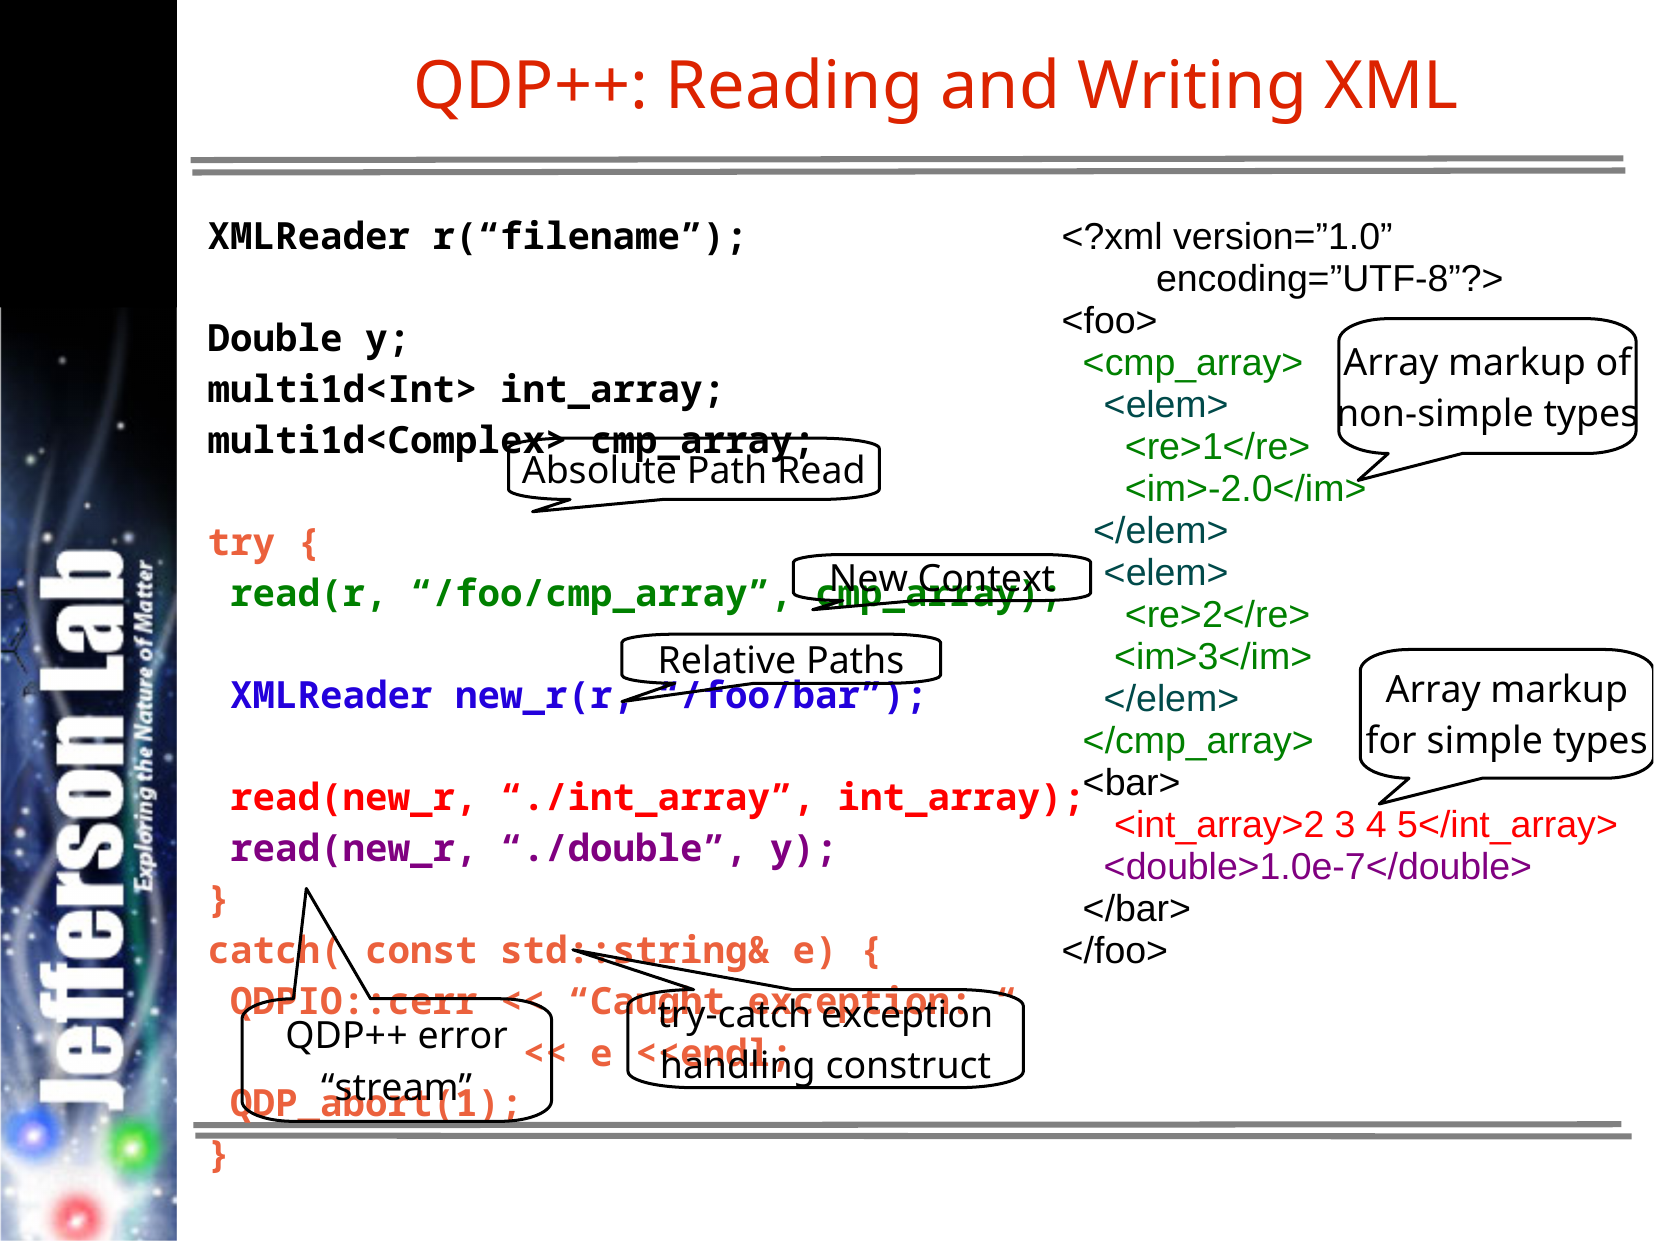

# QDP++: Reading and Writing XML
XMLReader r(“filename”);
Double y;
multi1d<Int> int_array;
multi1d<Complex> cmp_array;
try {
 read(r, “/foo/cmp_array”, cmp_array);
 XMLReader new_r(r, “/foo/bar”);
 read(new_r, “./int_array”, int_array);
 read(new_r, “./double”, y);
}
catch( const std::string& e) {
 QDPIO::cerr << “Caught exception: “
 << e <<endl;
 QDP_abort(1);
}
<?xml version=”1.0”
 encoding=”UTF-8”?>
<foo>
 <cmp_array>
 <elem>
 <re>1</re>
 <im>-2.0</im>
 </elem>
 <elem>
 <re>2</re>
 <im>3</im>
 </elem>
 </cmp_array>
 <bar>
 <int_array>2 3 4 5</int_array>
 <double>1.0e-7</double>
 </bar>
</foo>
Array markup of
non-simple types
Absolute Path Read
New Context
Relative Paths
Array markup
for simple types
try-catch exception
handling construct
QDP++ error
“stream”